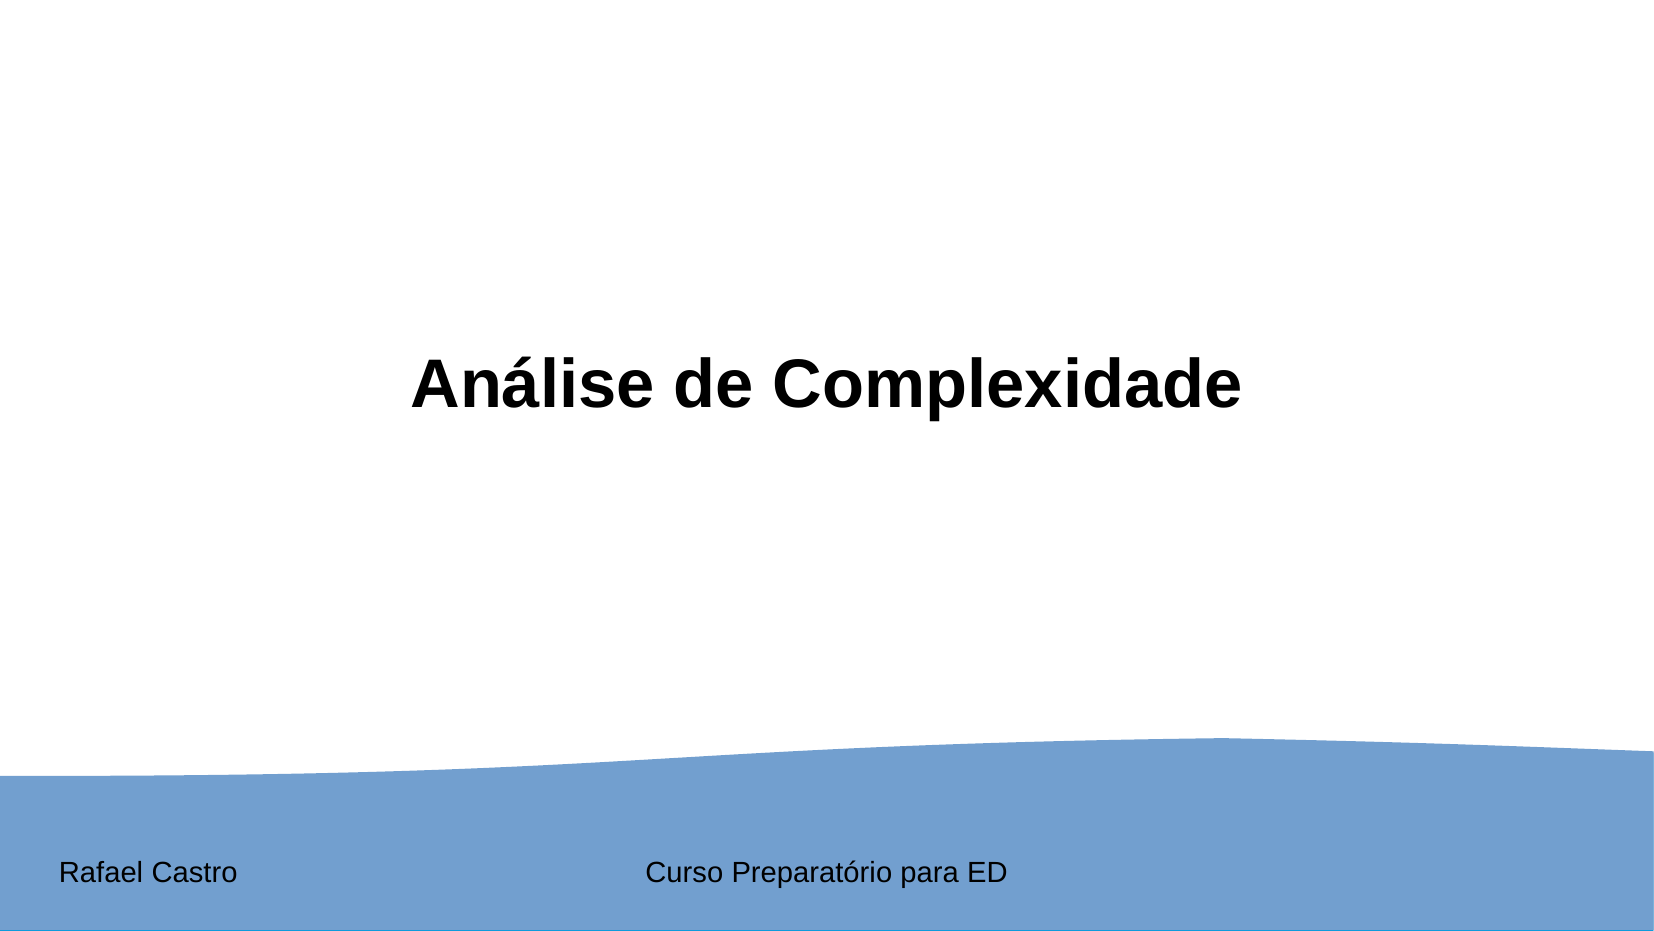

# Análise de Complexidade
Curso Preparatório para ED